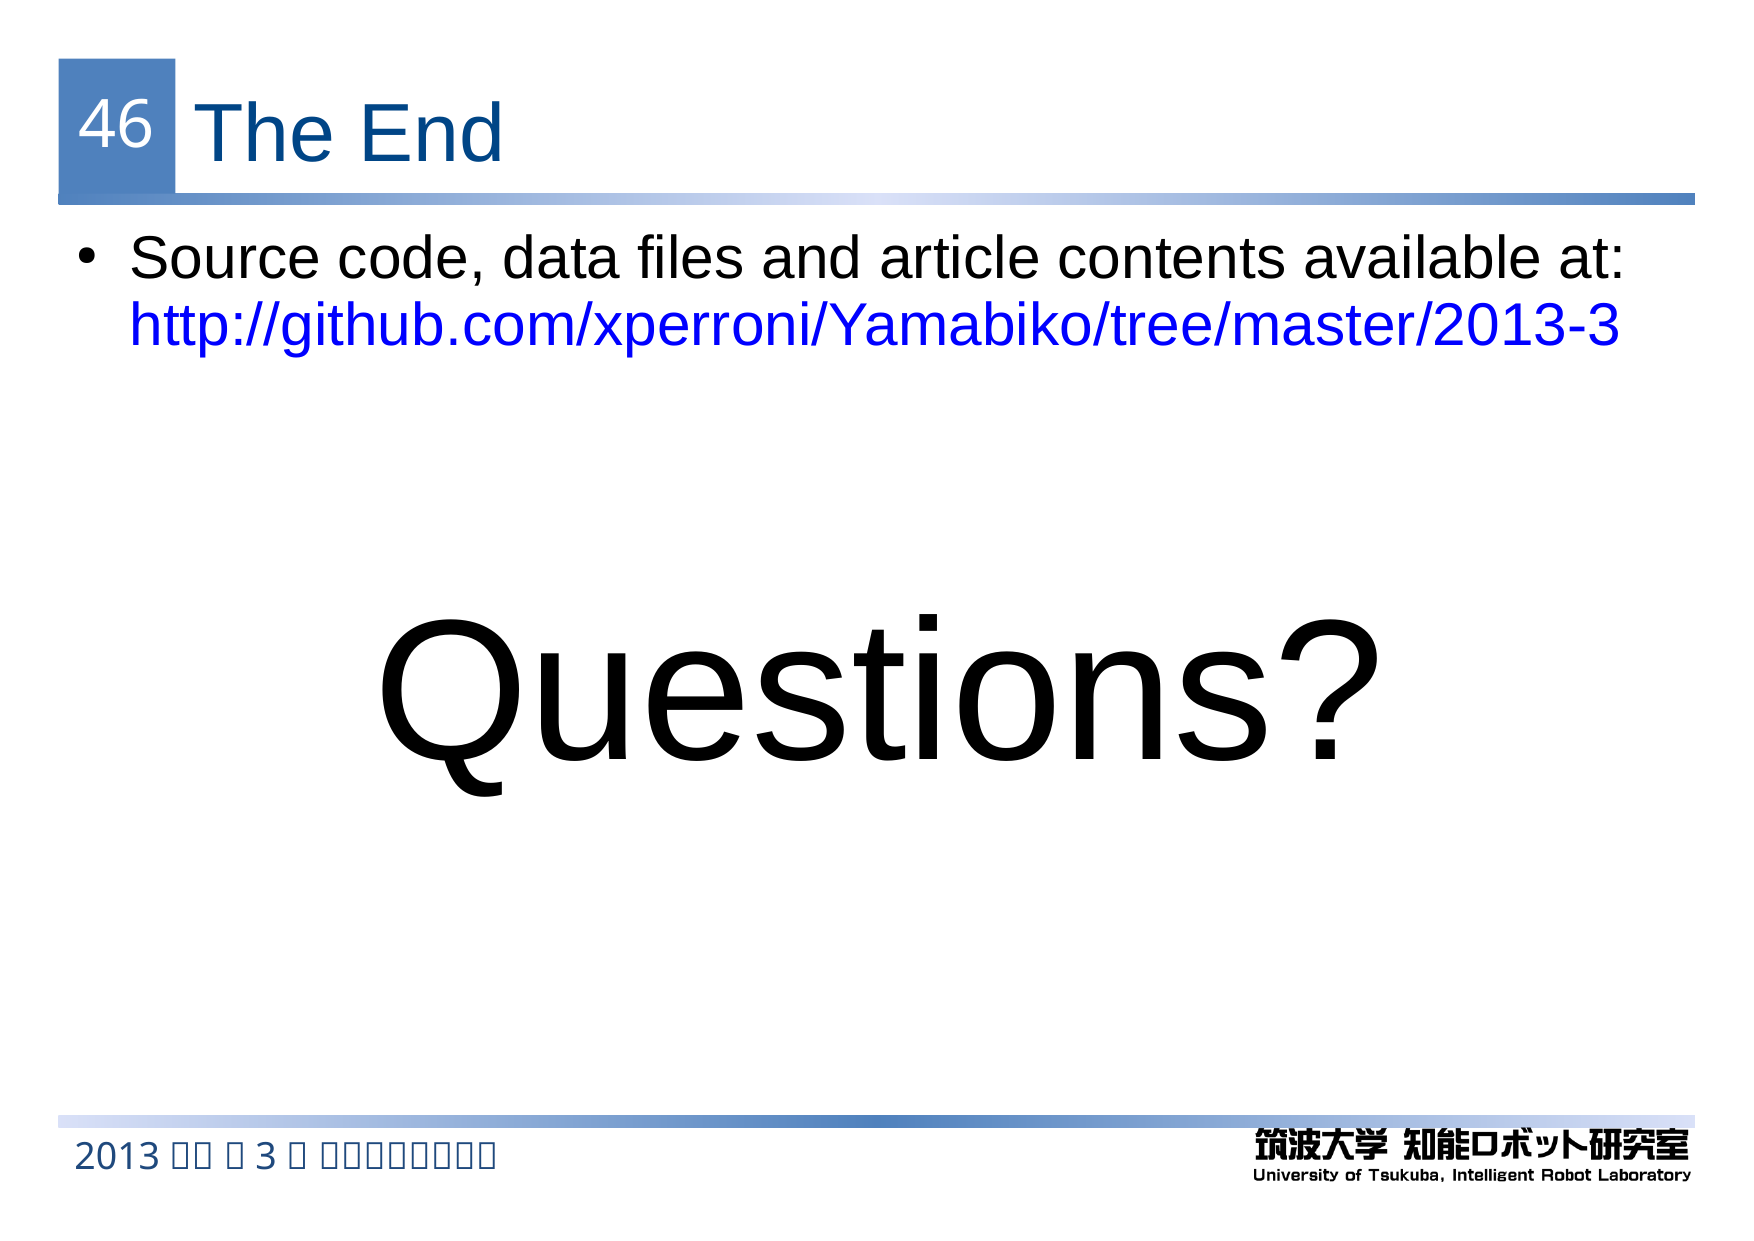

# The End
Source code, data files and article contents available at: http://github.com/xperroni/Yamabiko/tree/master/2013-3
Questions?